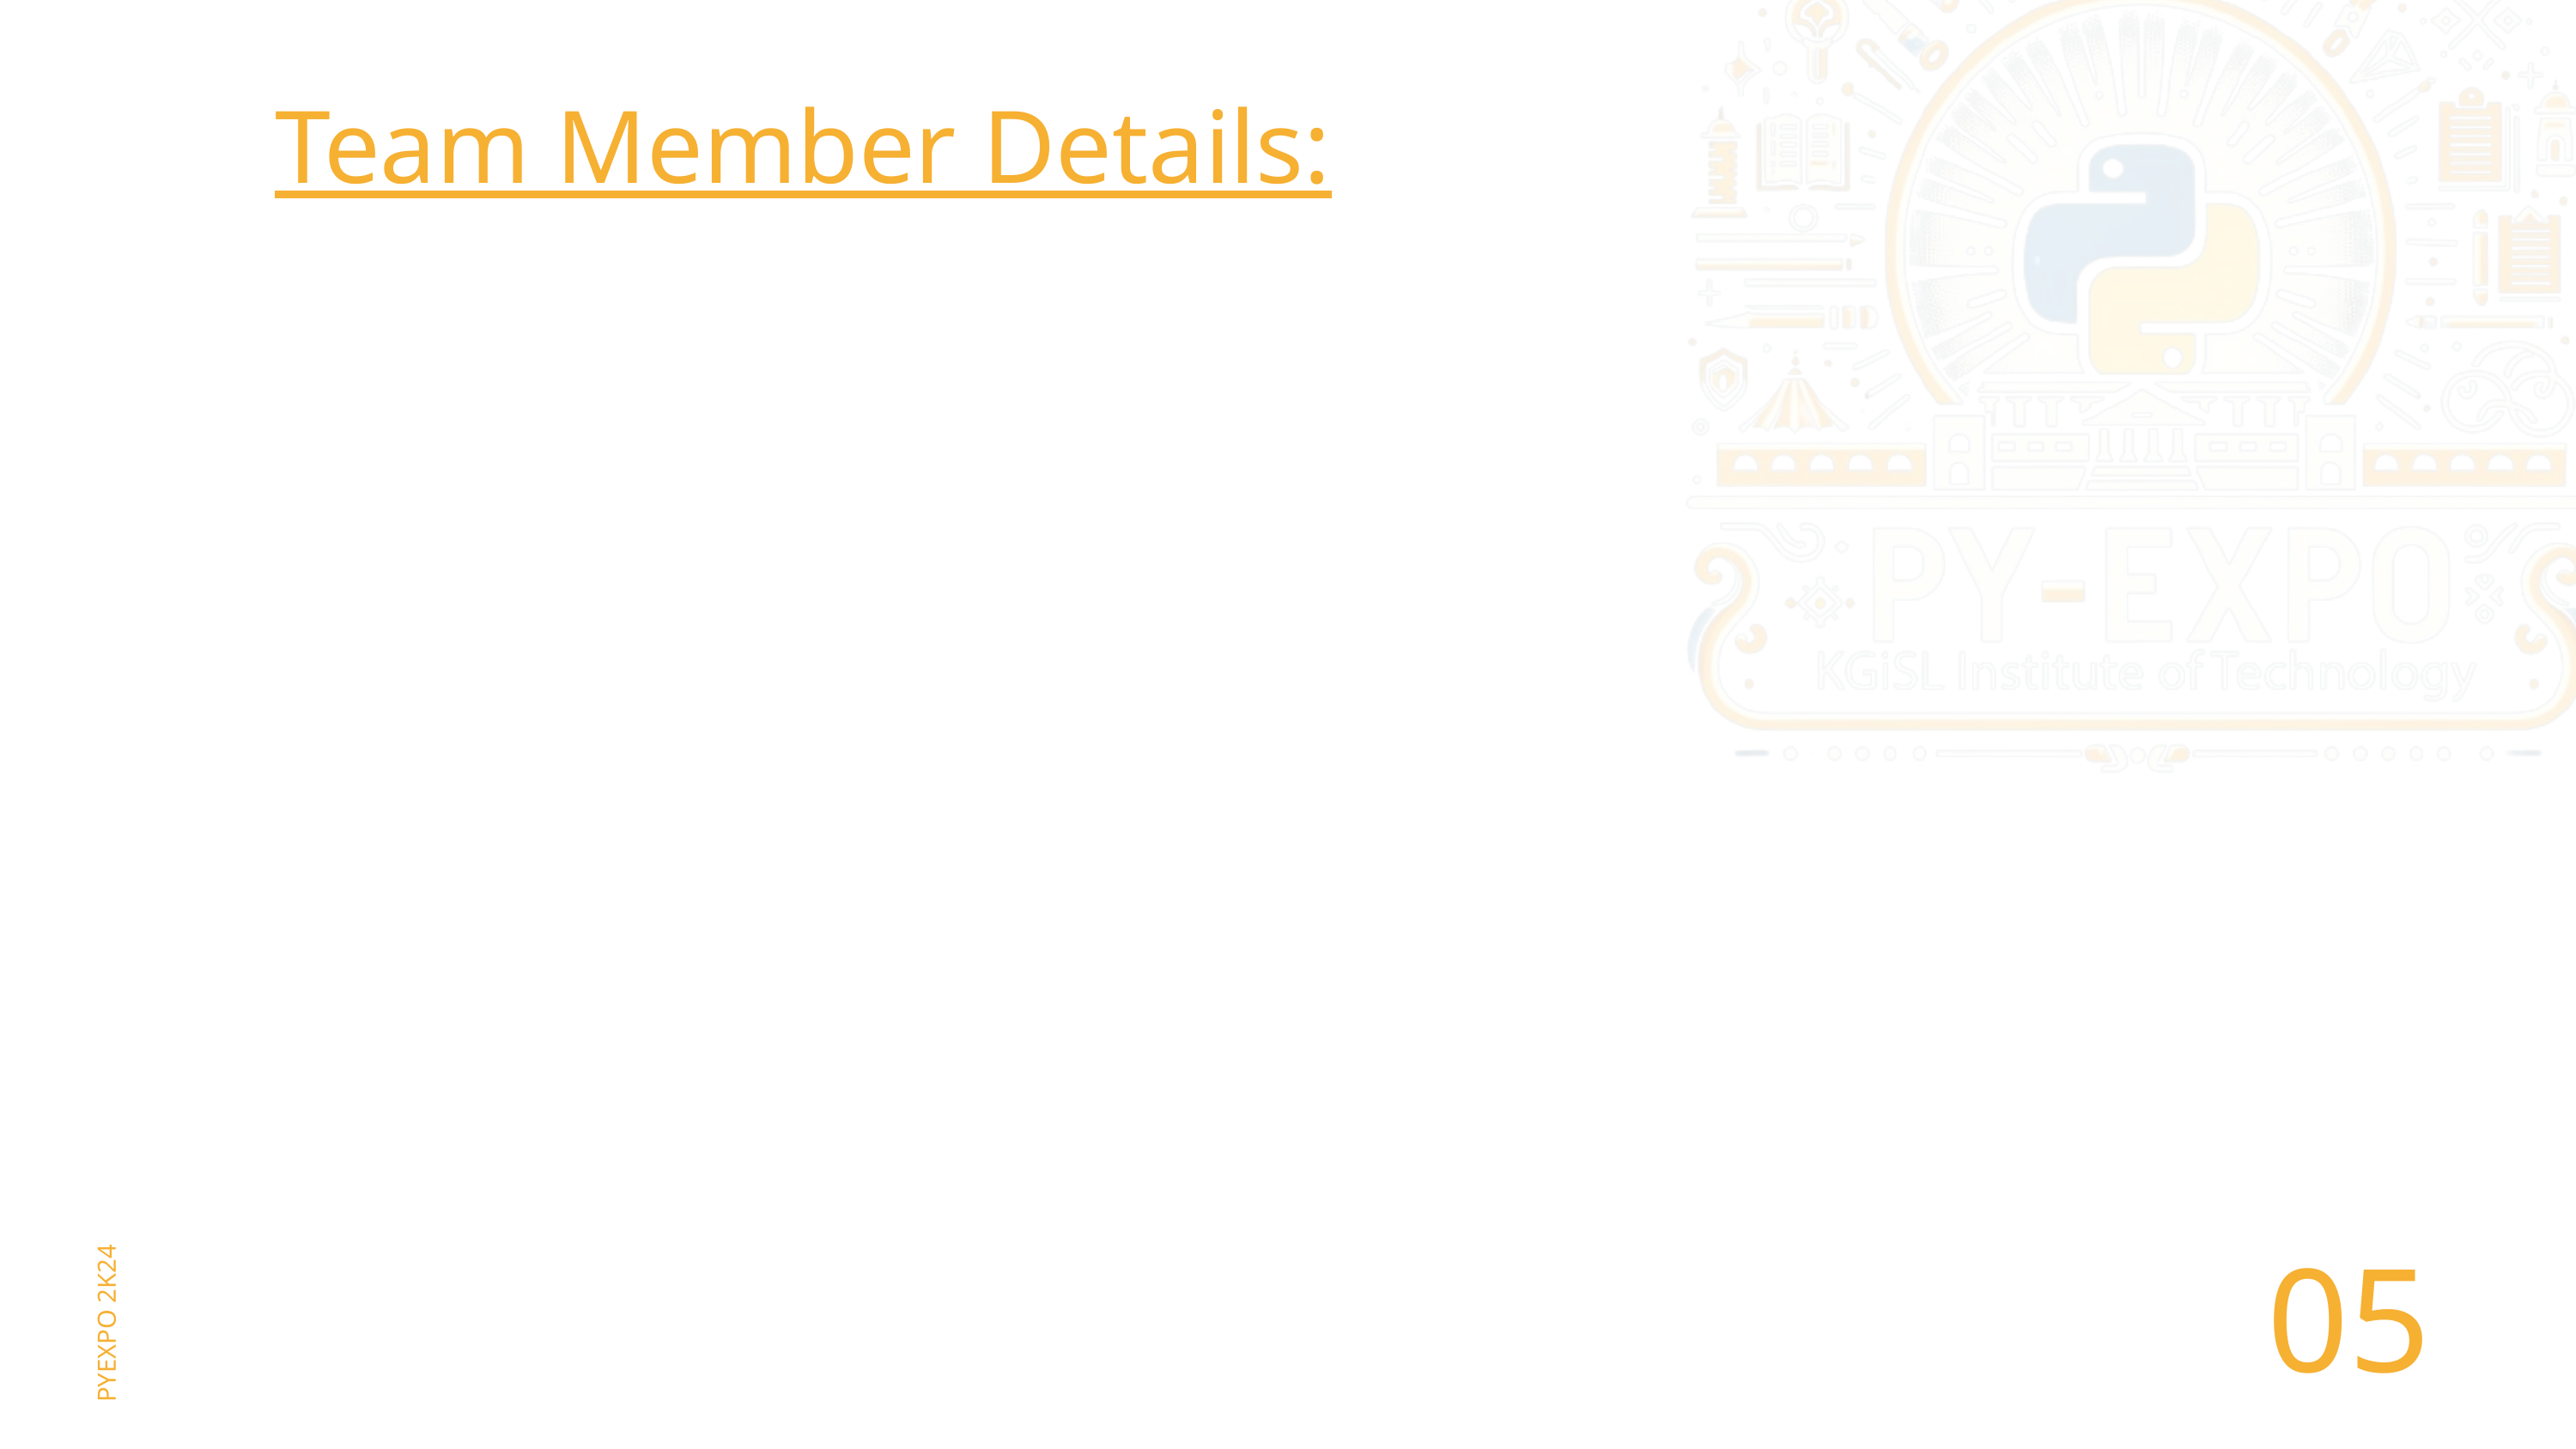

Team Member Details:
TEAM LEADER:
MANIMEKALAI M
23ECA63
TEAM MEMBERS:
ABINATHA K
23ECA03
ABINAYA S
23ECA04
05
PYEXPO 2K24
BALA MURUGAN S P
23ECA18